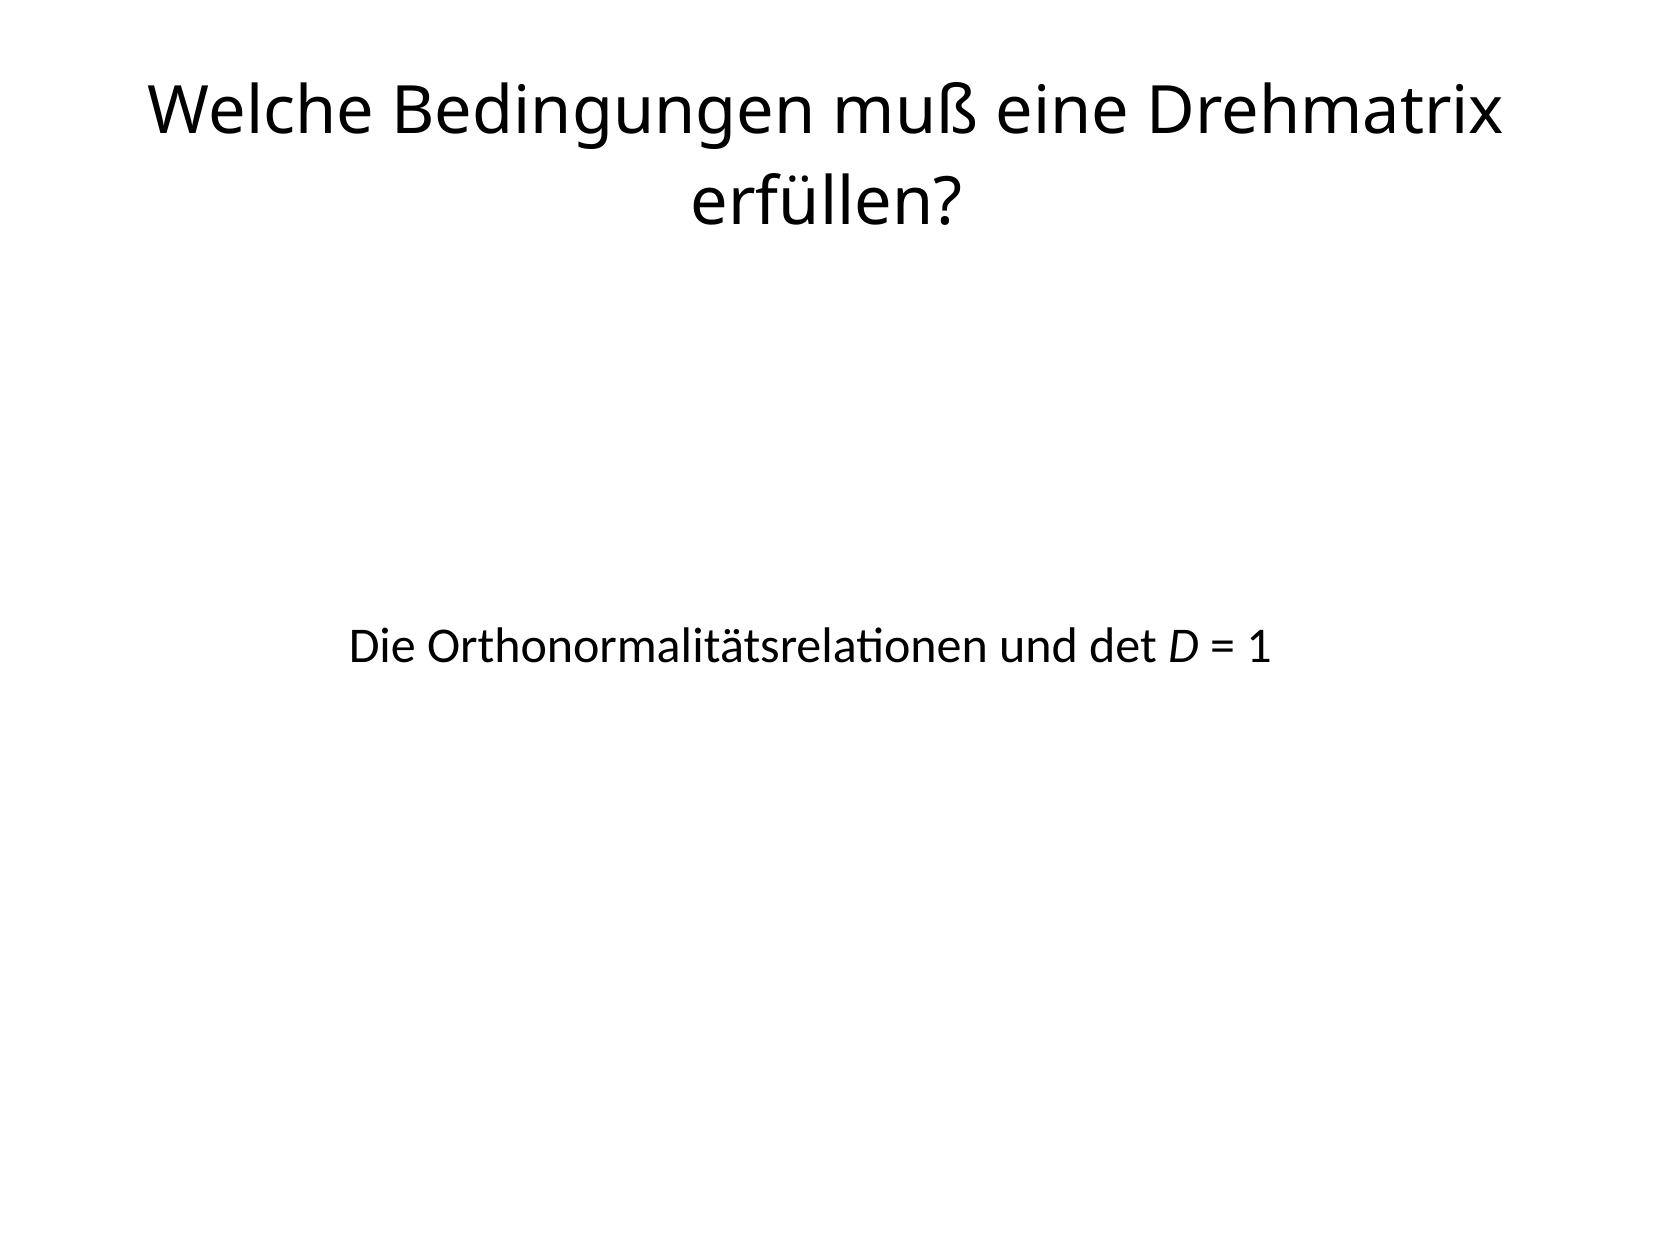

# Welche Bedingungen muß eine Drehmatrix erfüllen?
Die Orthonormalitätsrelationen und det D = 1